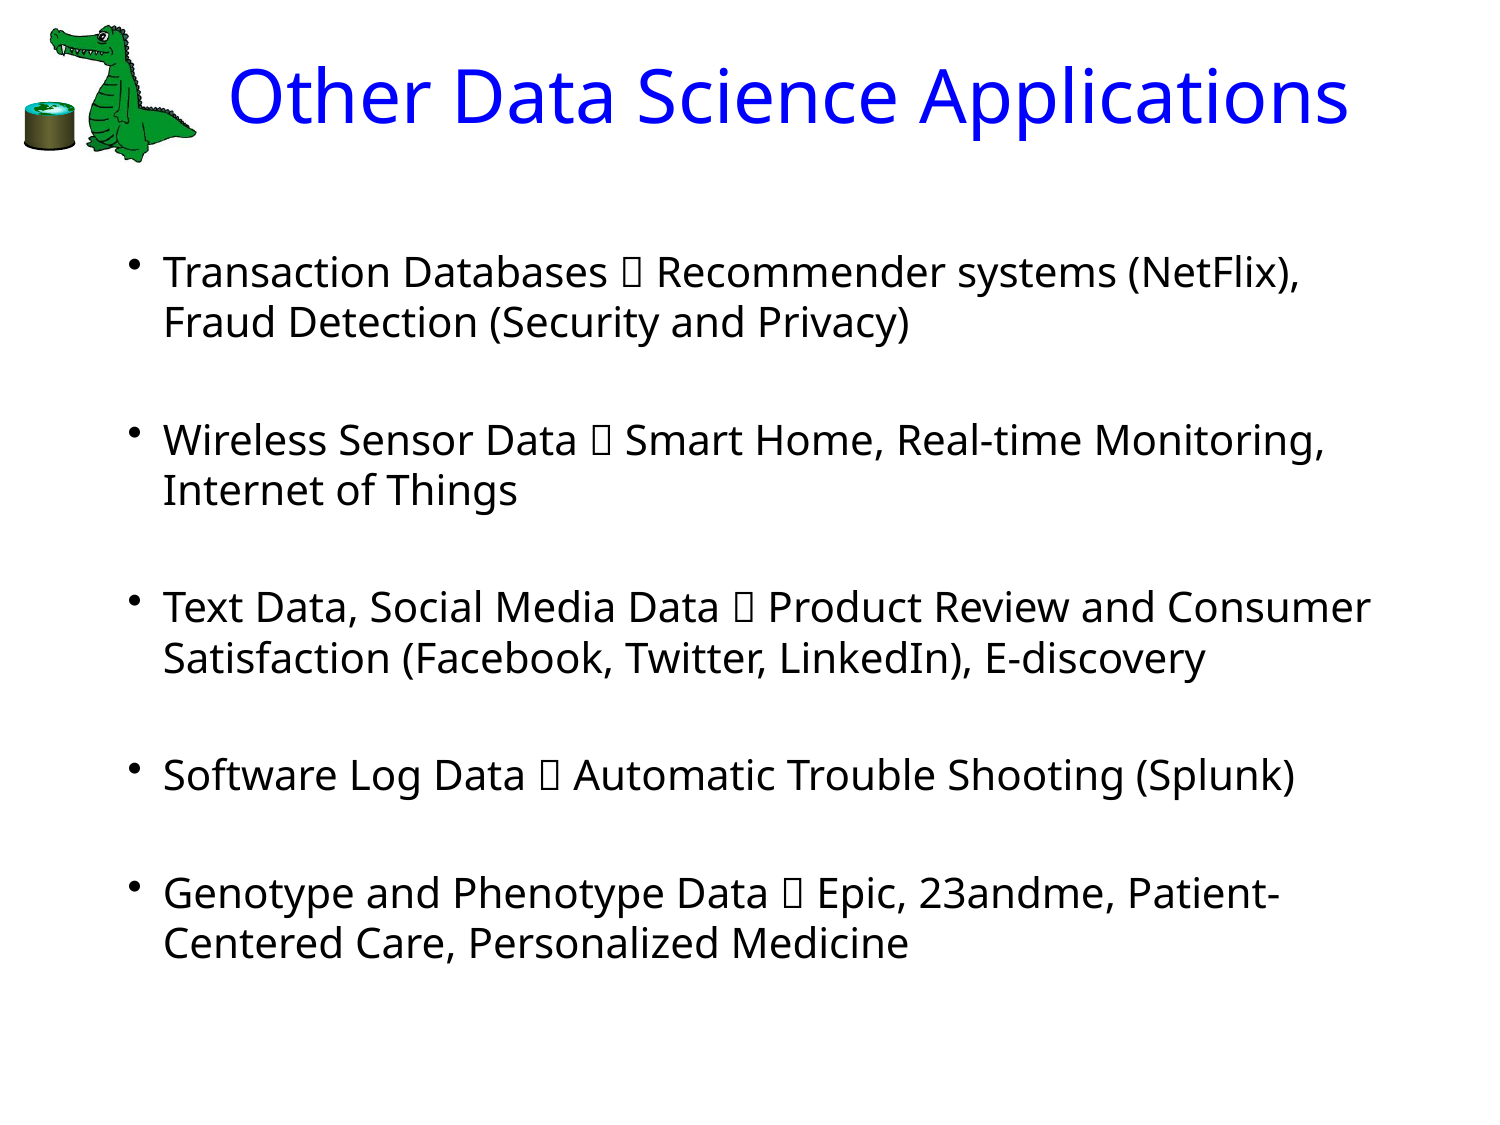

# Other Data Science Applications
Transaction Databases  Recommender systems (NetFlix), Fraud Detection (Security and Privacy)
Wireless Sensor Data  Smart Home, Real-time Monitoring, Internet of Things
Text Data, Social Media Data  Product Review and Consumer Satisfaction (Facebook, Twitter, LinkedIn), E-discovery
Software Log Data  Automatic Trouble Shooting (Splunk)
Genotype and Phenotype Data  Epic, 23andme, Patient-Centered Care, Personalized Medicine